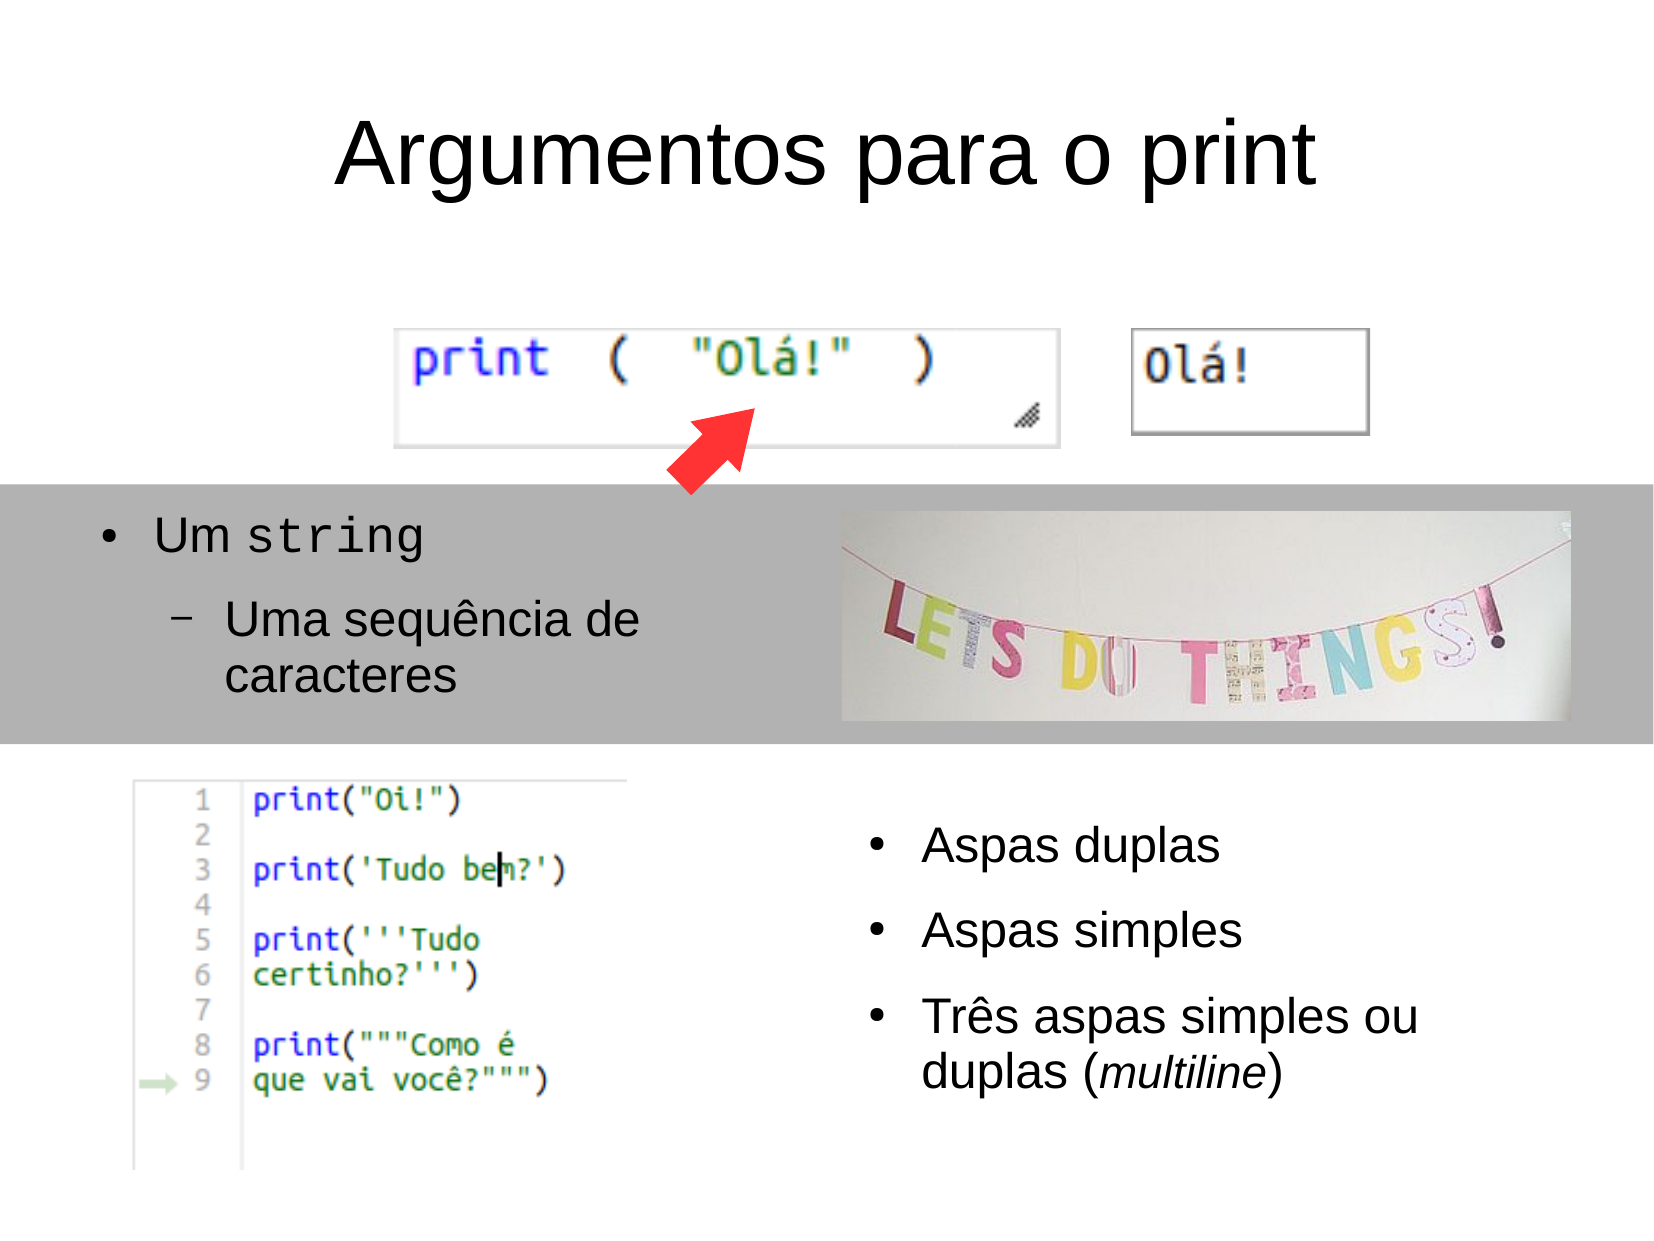

# Argumentos para o print
Um string
Uma sequência de caracteres
Aspas duplas
Aspas simples
Três aspas simples ou duplas (multiline)